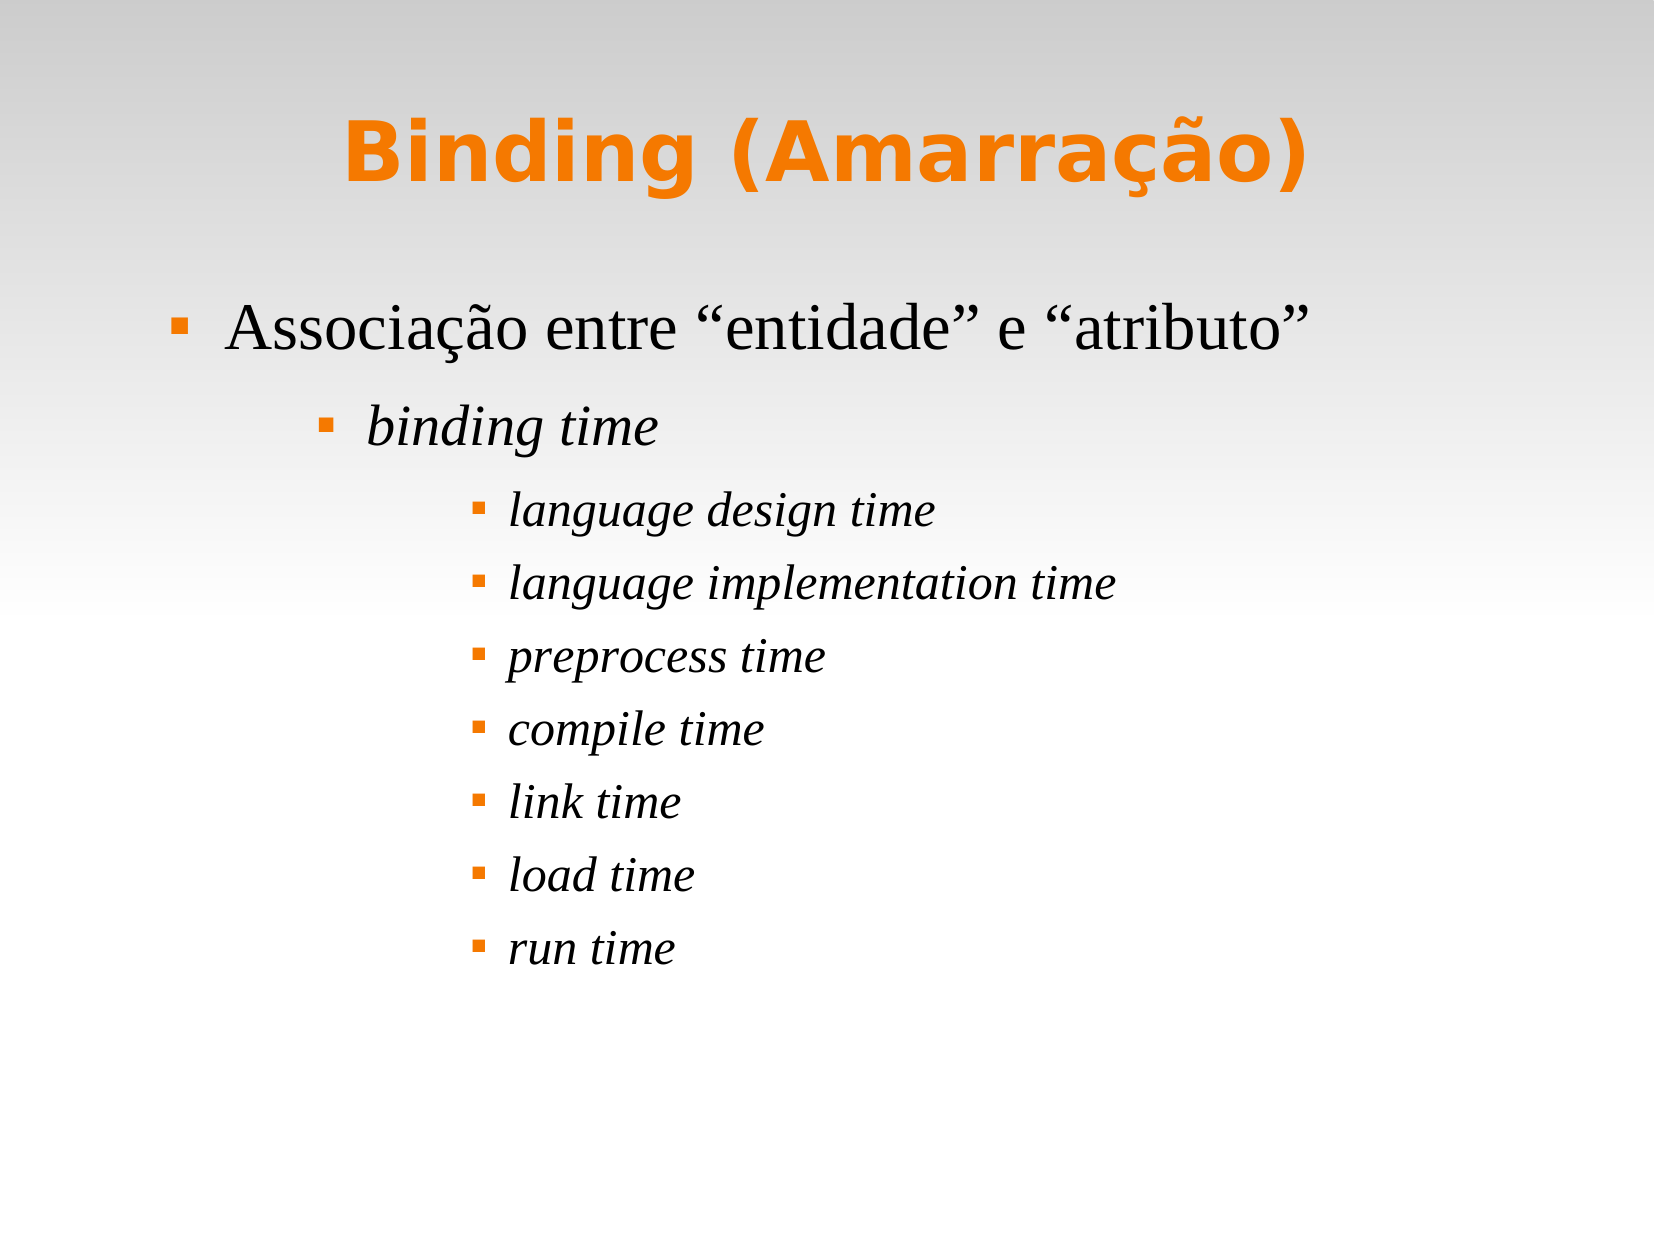

# Binding (Amarração)
Associação entre “entidade” e “atributo”
binding time
language design time
language implementation time
preprocess time
compile time
link time
load time
run time